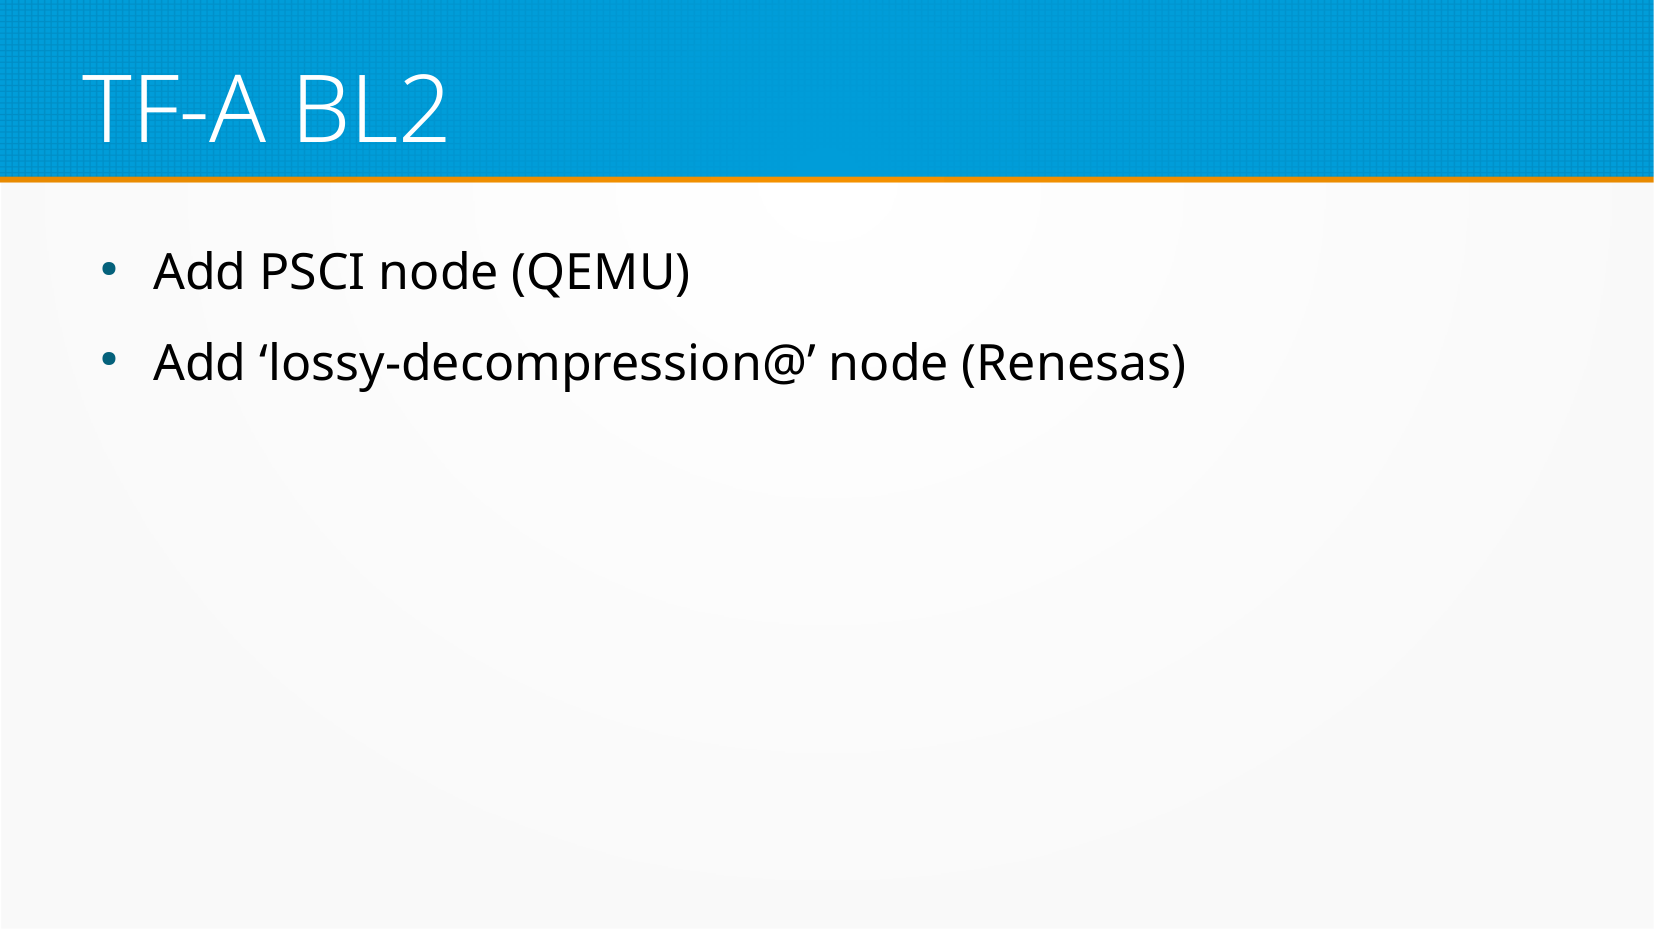

# TF-A BL2
Add PSCI node (QEMU)
Add ‘lossy-decompression@’ node (Renesas)